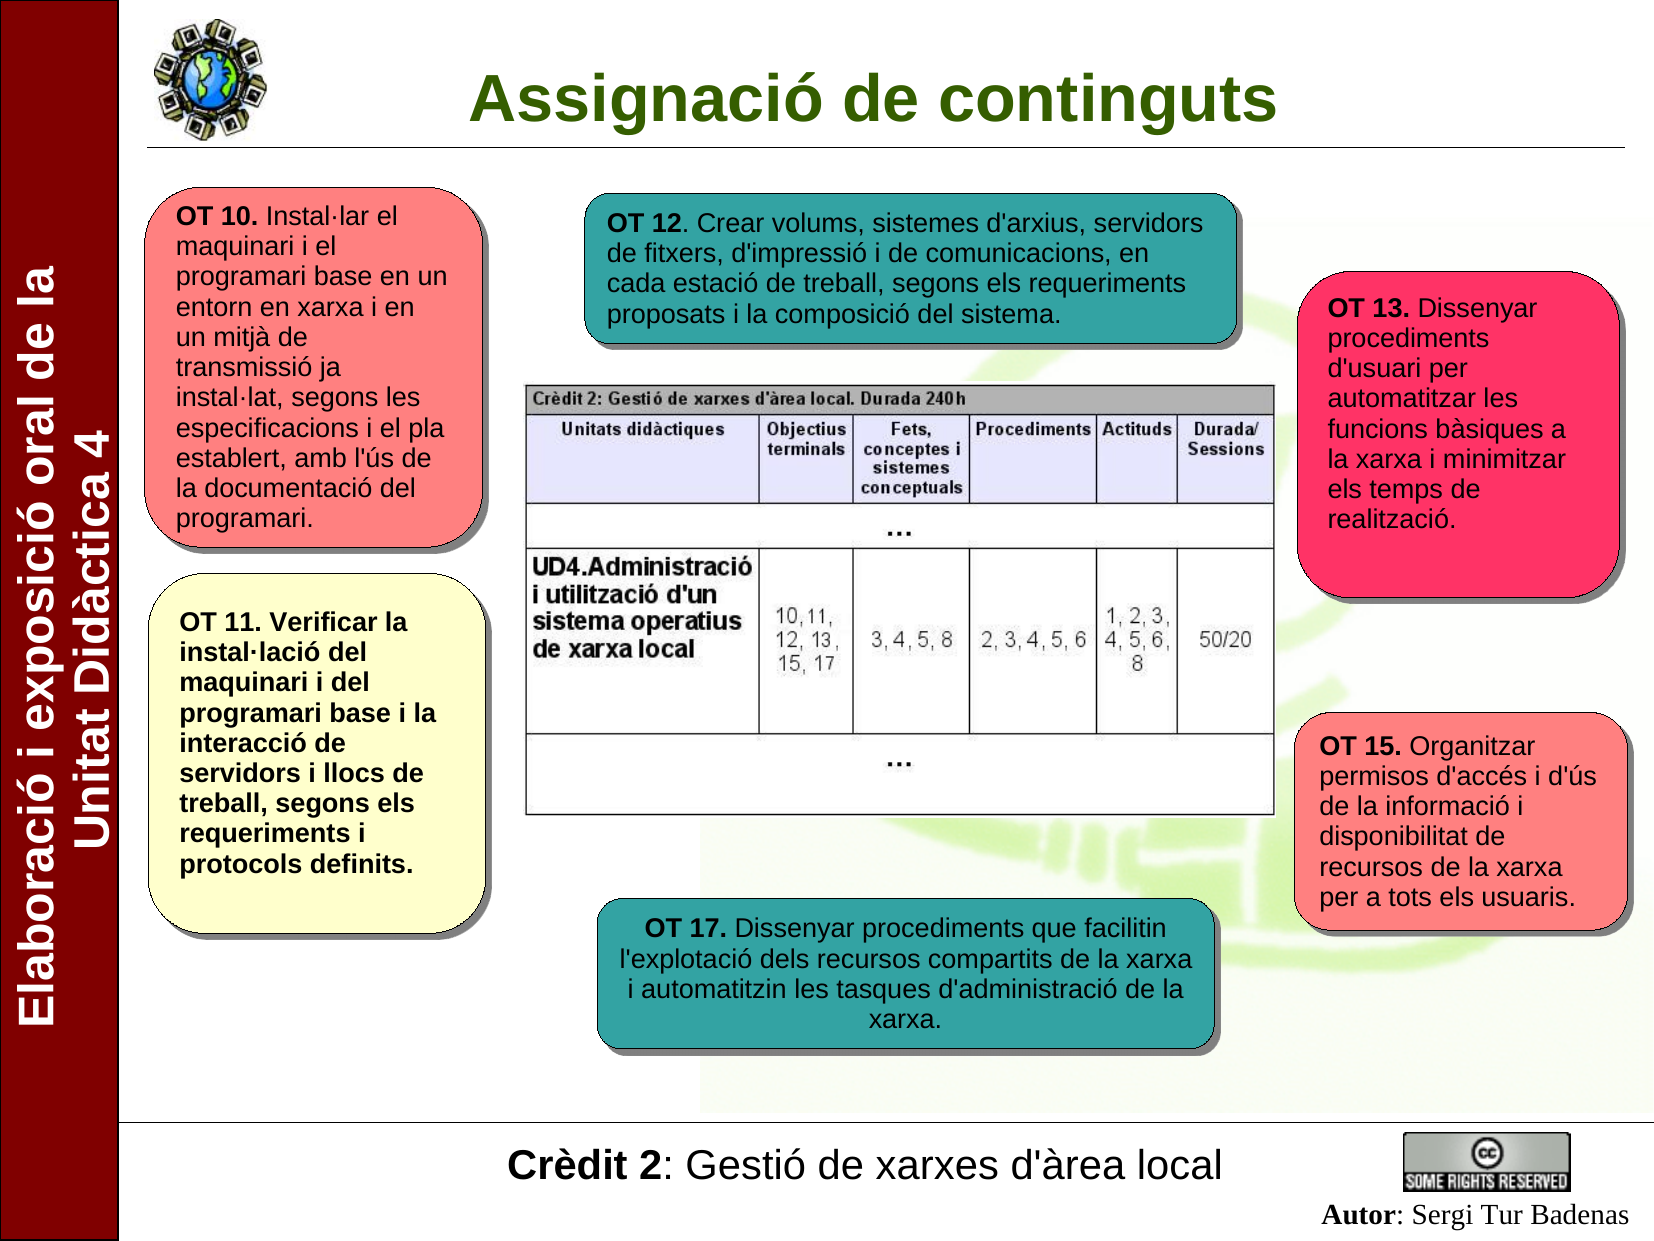

# Assignació de continguts
OT 10. Instal·lar el maquinari i el programari base en un entorn en xarxa i en un mitjà de transmissió ja instal·lat, segons les especificacions i el pla establert, amb l'ús de la documentació del programari.
OT 12. Crear volums, sistemes d'arxius, servidors de fitxers, d'impressió i de comunicacions, en cada estació de treball, segons els requeriments proposats i la composició del sistema.
OT 13. Dissenyar procediments d'usuari per automatitzar les funcions bàsiques a la xarxa i minimitzar els temps de realització.
OT 11. Verificar la instal·lació del maquinari i del programari base i la interacció de servidors i llocs de treball, segons els requeriments i protocols definits.
OT 15. Organitzar permisos d'accés i d'ús de la informació i disponibilitat de recursos de la xarxa per a tots els usuaris.
OT 17. Dissenyar procediments que facilitin l'explotació dels recursos compartits de la xarxa i automatitzin les tasques d'administració de la xarxa.